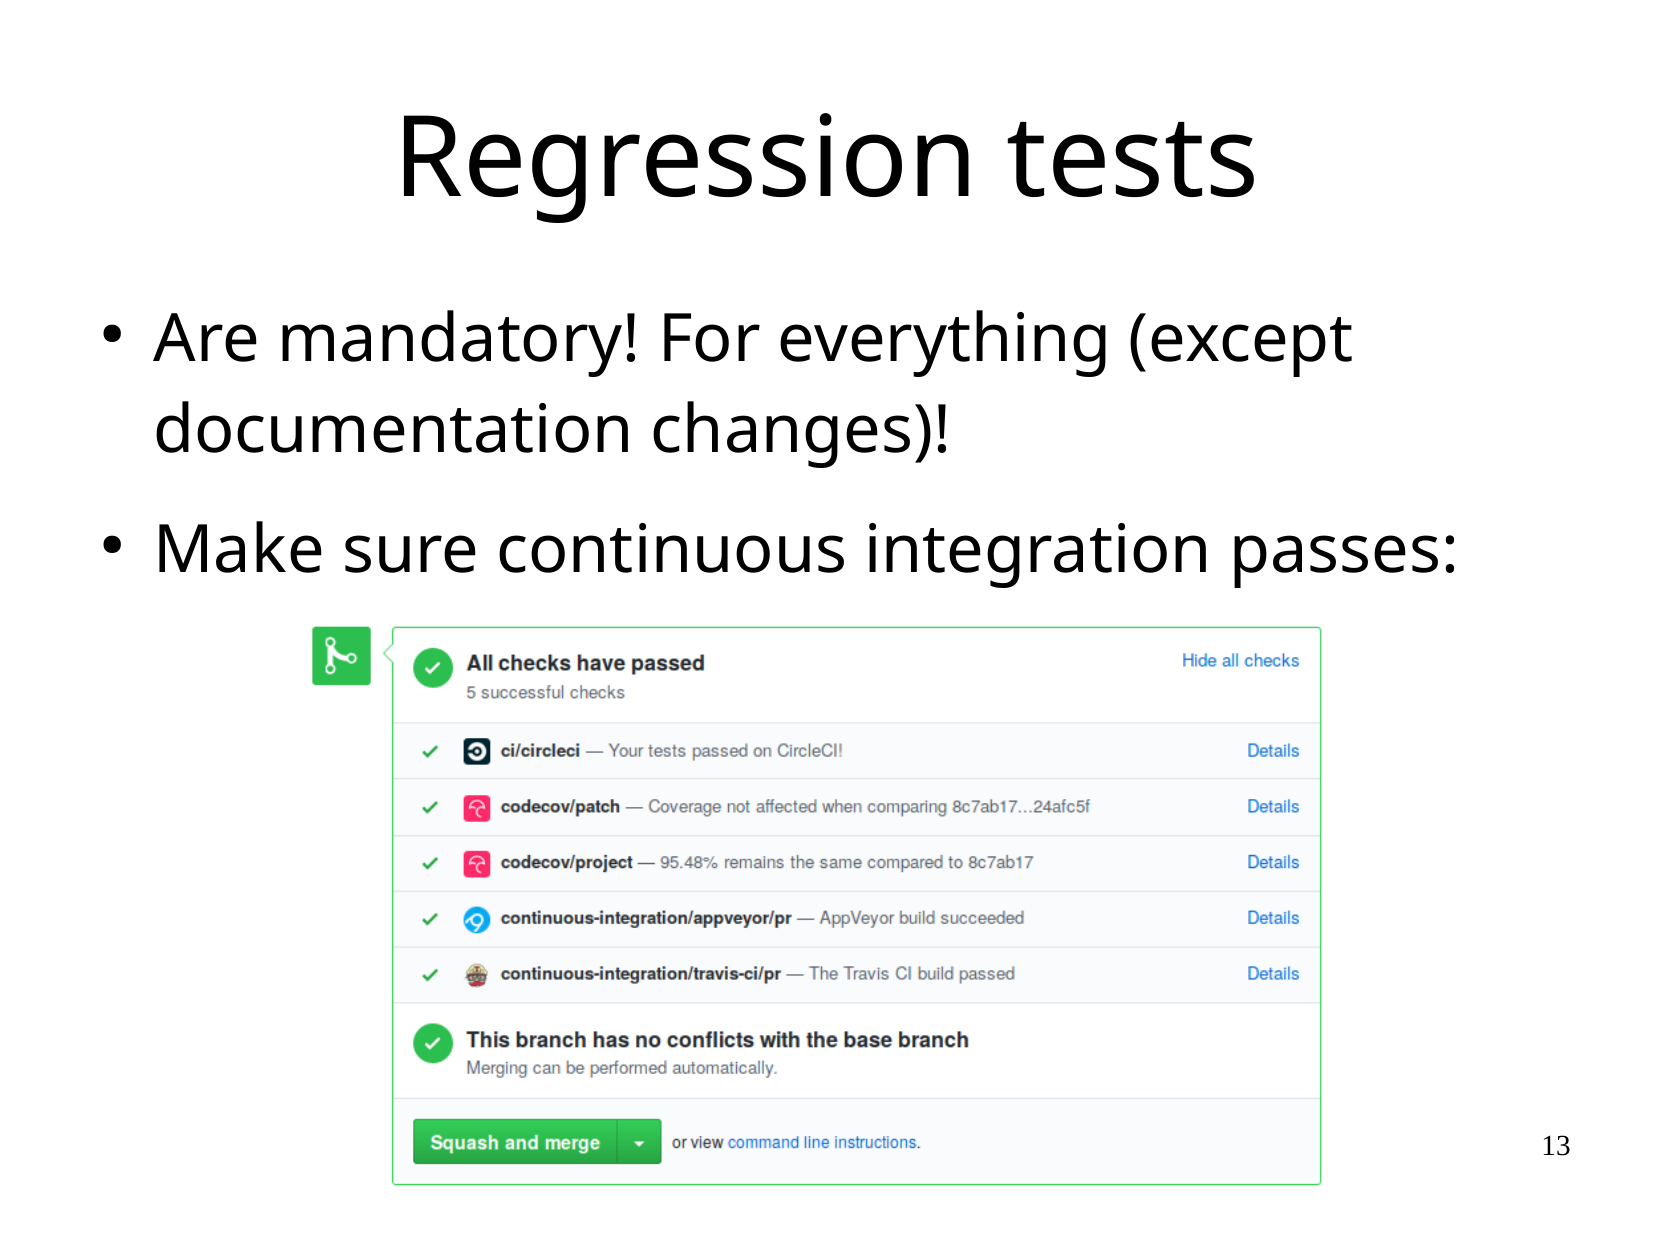

# Regression tests
Are mandatory! For everything (except documentation changes)!
Make sure continuous integration passes:
13